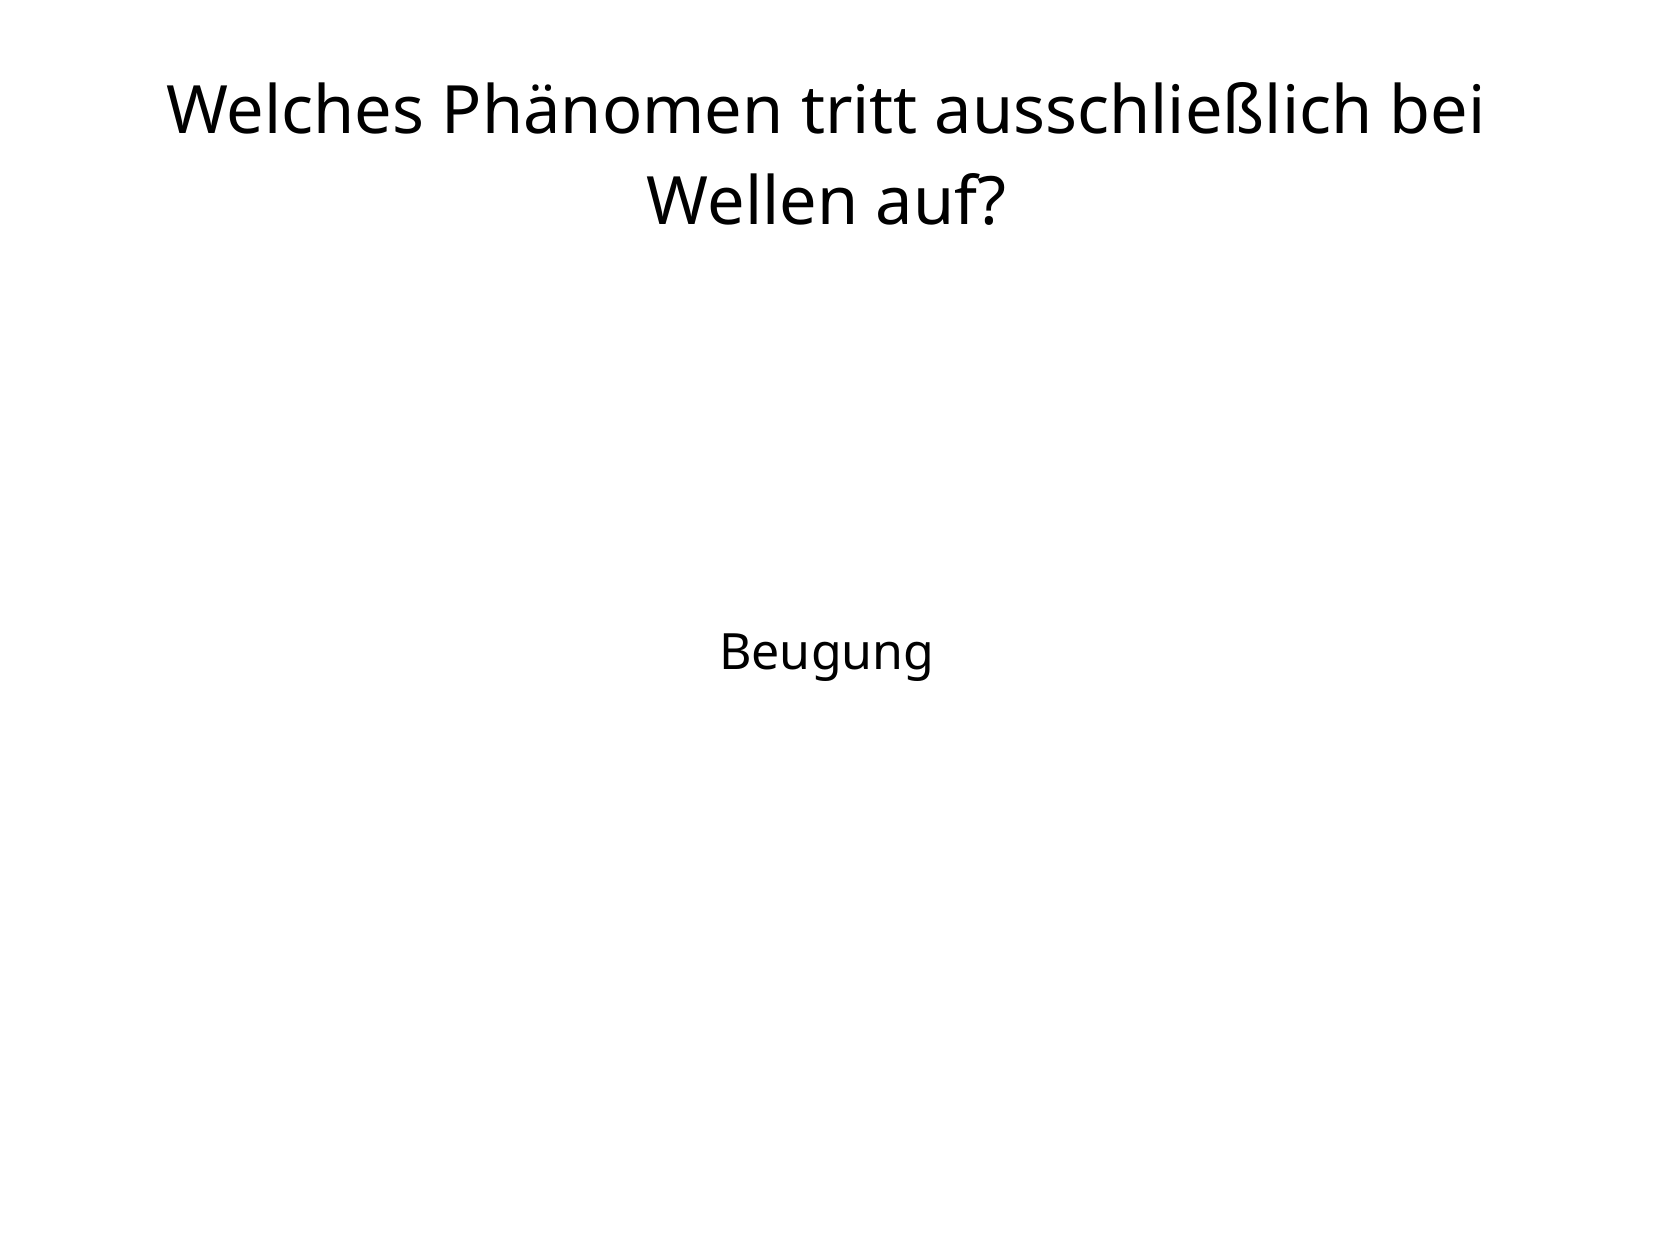

# Welches Phänomen tritt ausschließlich bei Wellen auf?
Beugung